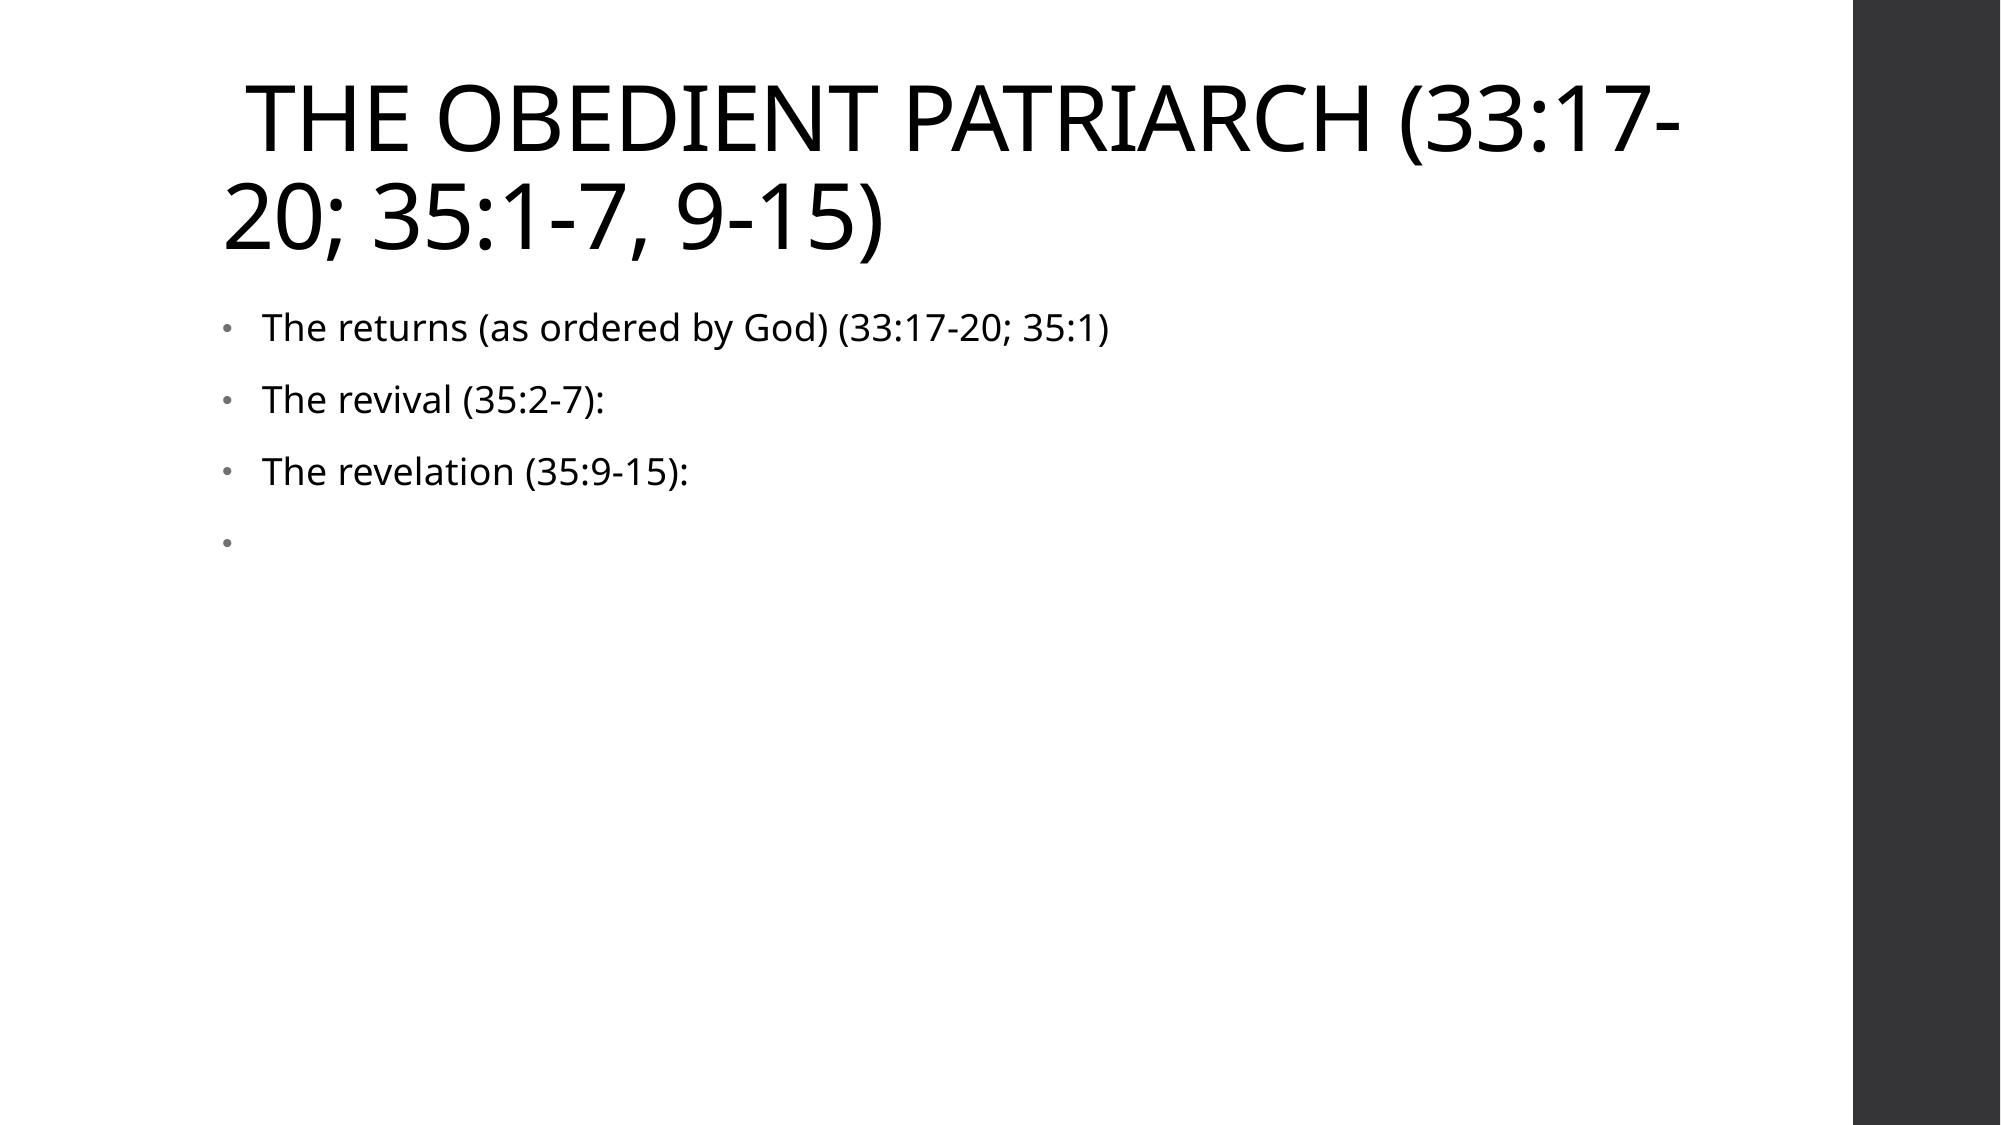

# THE OBEDIENT PATRIARCH (33:17-20; 35:1-7, 9-15)
 The returns (as ordered by God) (33:17-20; 35:1)
 The revival (35:2-7):
 The revelation (35:9-15):